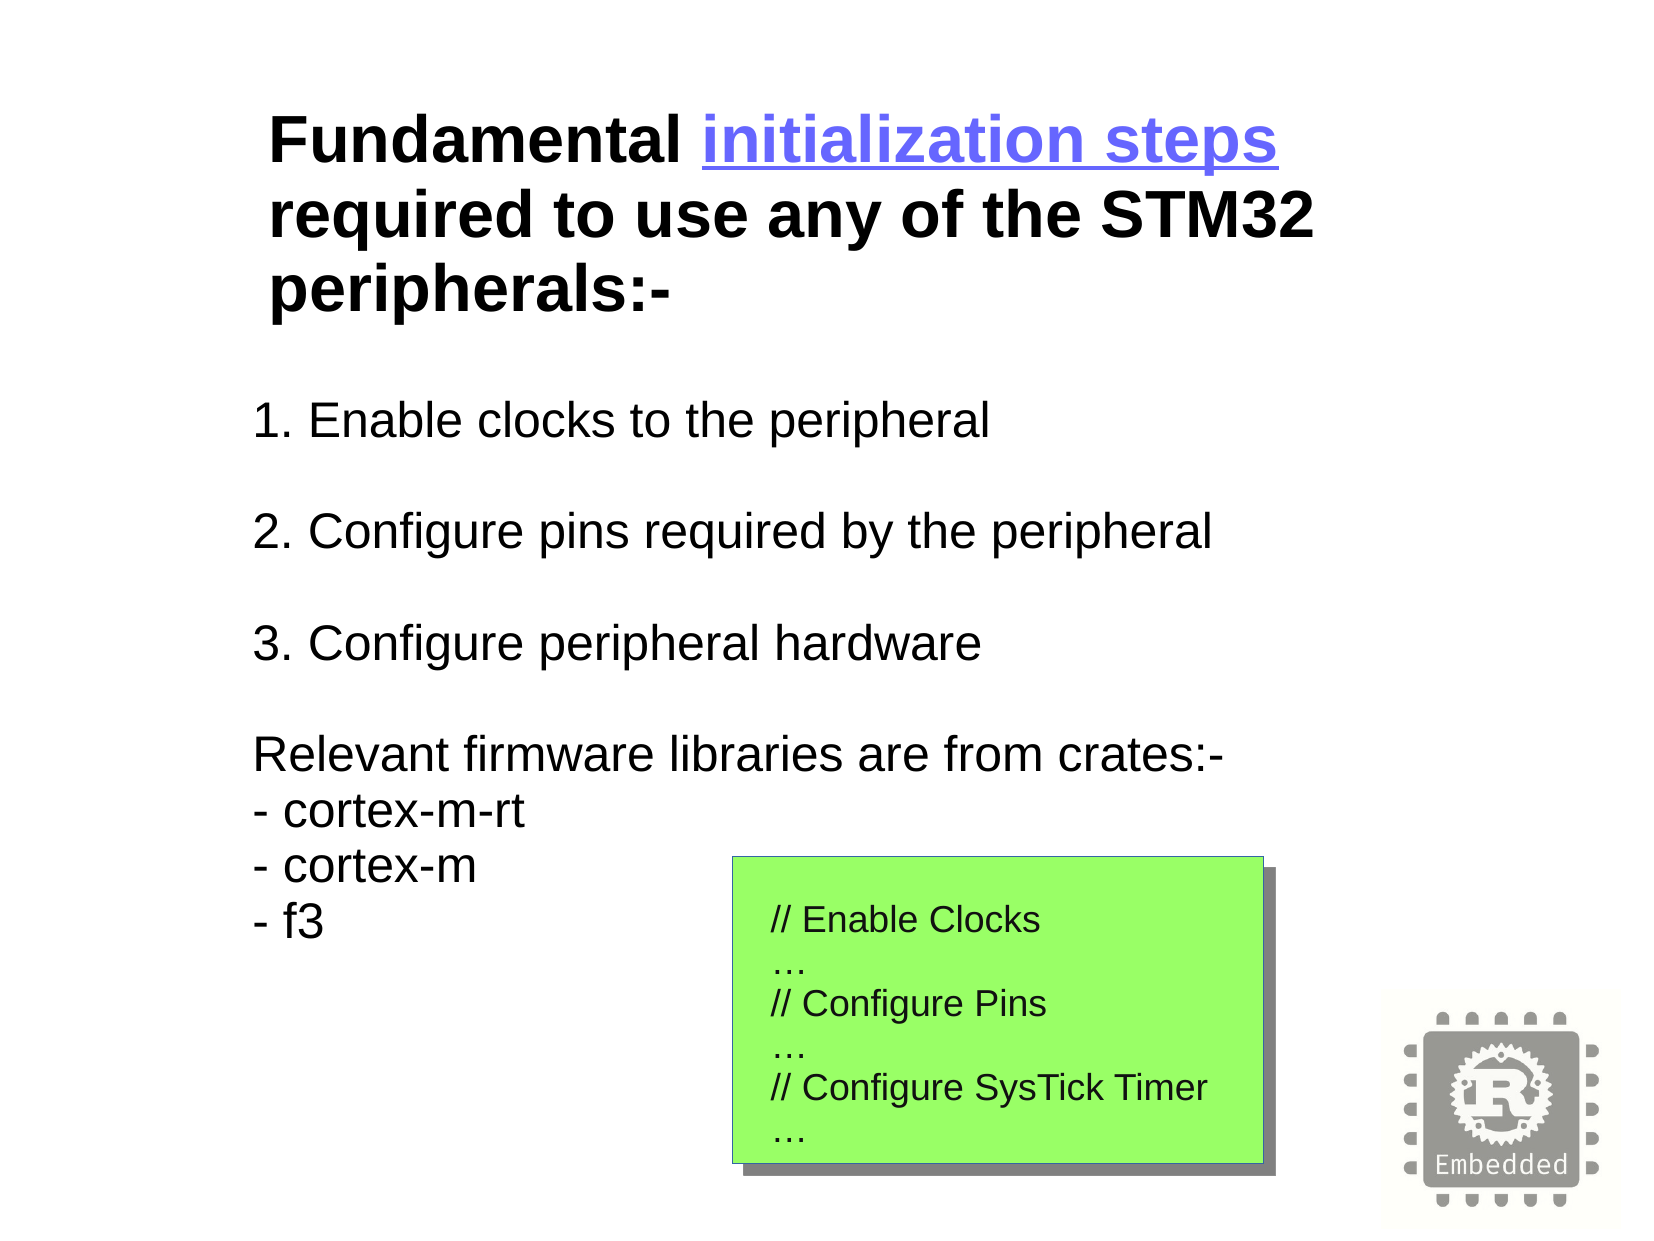

Fundamental initialization steps required to use any of the STM32 peripherals:-
1. Enable clocks to the peripheral
2. Configure pins required by the peripheral
3. Configure peripheral hardware
Relevant firmware libraries are from crates:-
- cortex-m-rt
- cortex-m
- f3
// Enable Clocks
…
// Configure Pins
…
// Configure SysTick Timer
…